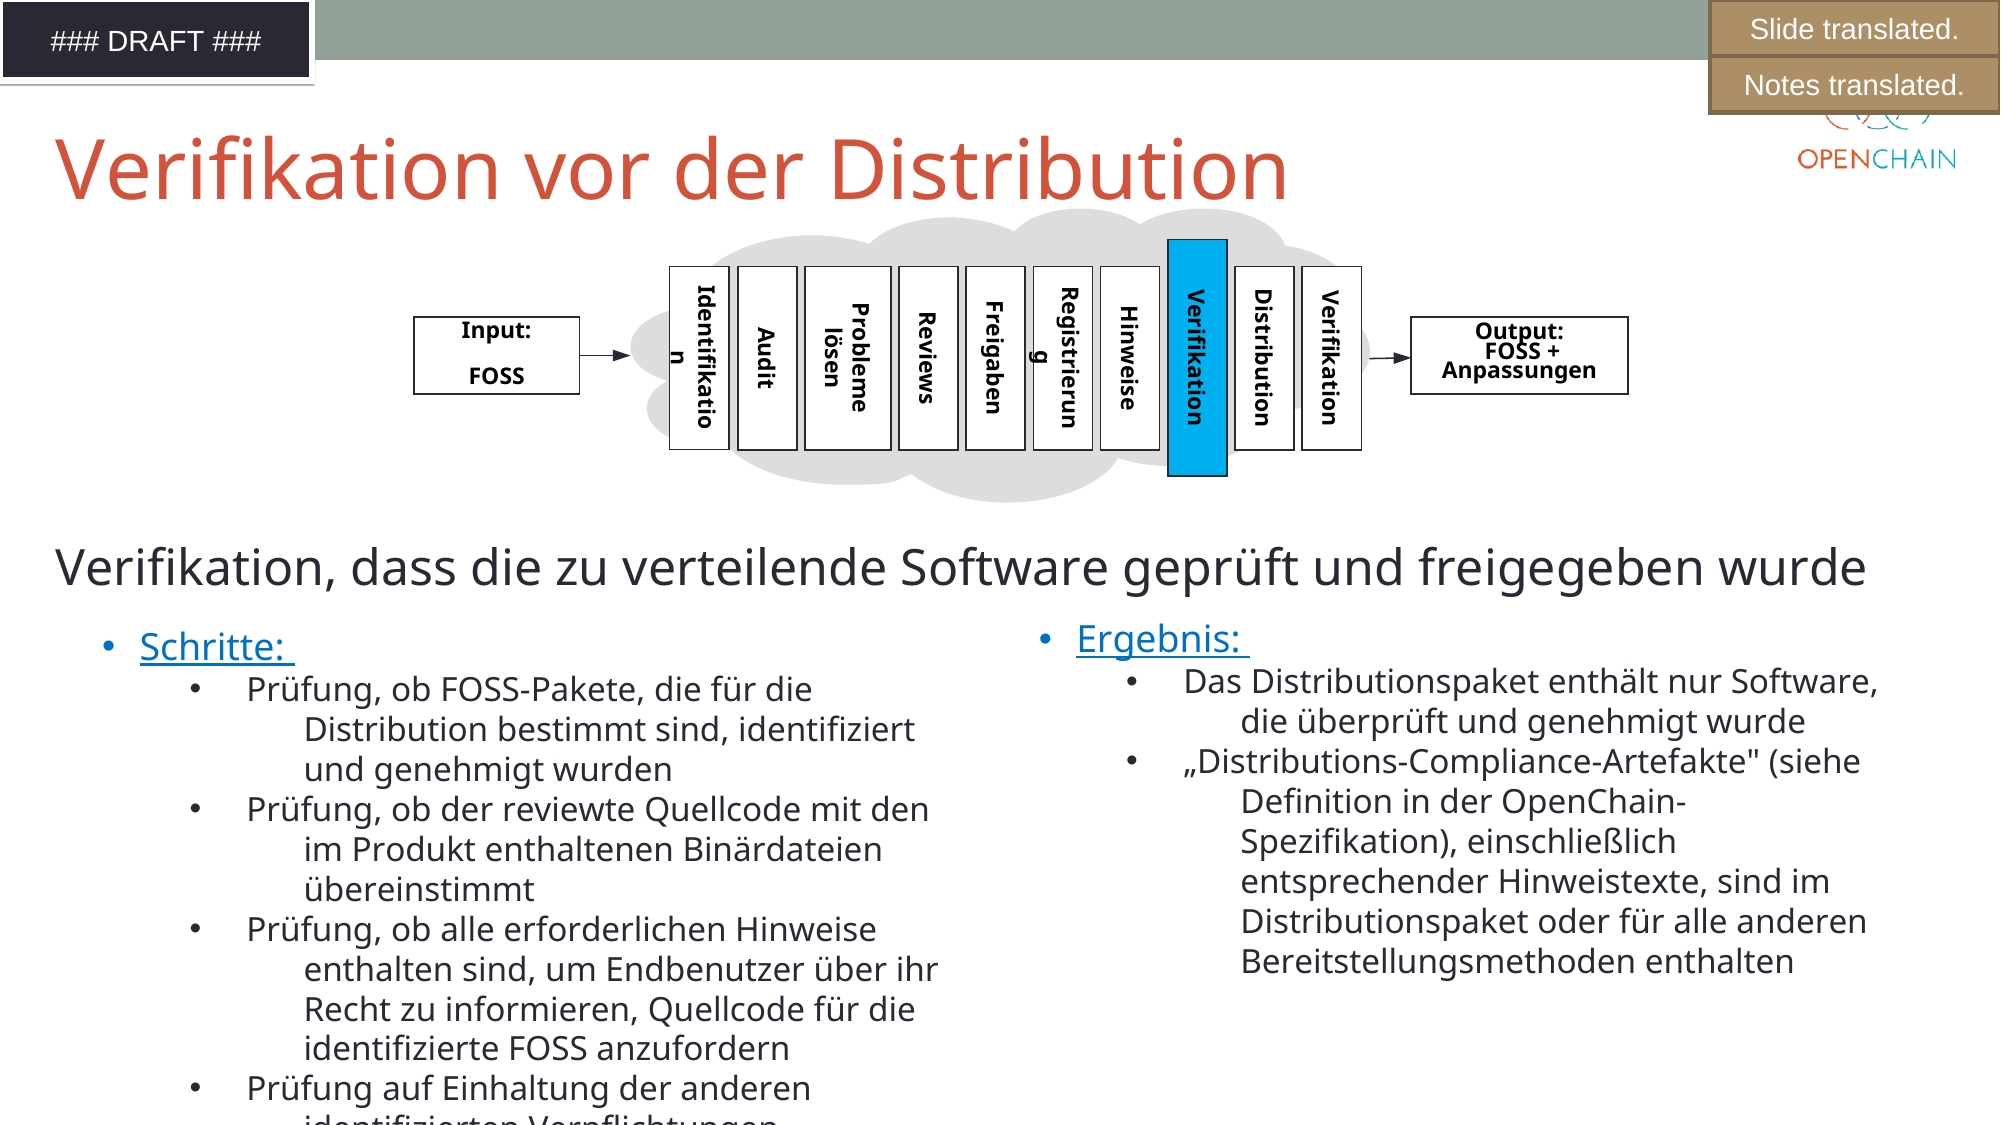

GFX translated.
GFX translated.
Slide translated.
Notes translated.
Verifikation vor der Distribution
Probleme lösen
Input:
FOSS
Output:
 FOSS + Anpassungen
Identifikation
Verifikation
Audit
Reviews
Freigaben
Registrierung
Hinweise
Distribution
Verifikation
Verifikation, dass die zu verteilende Software geprüft und freigegeben wurde
Ergebnis:
Das Distributionspaket enthält nur Software, die überprüft und genehmigt wurde
„Distributions-Compliance-Artefakte" (siehe Definition in der OpenChain-Spezifikation), einschließlich entsprechender Hinweistexte, sind im Distributionspaket oder für alle anderen Bereitstellungsmethoden enthalten
Schritte:
Prüfung, ob FOSS-Pakete, die für die Distribution bestimmt sind, identifiziert und genehmigt wurden
Prüfung, ob der reviewte Quellcode mit den im Produkt enthaltenen Binärdateien übereinstimmt
Prüfung, ob alle erforderlichen Hinweise enthalten sind, um Endbenutzer über ihr Recht zu informieren, Quellcode für die identifizierte FOSS anzufordern
Prüfung auf Einhaltung der anderen identifizierten Verpflichtungen